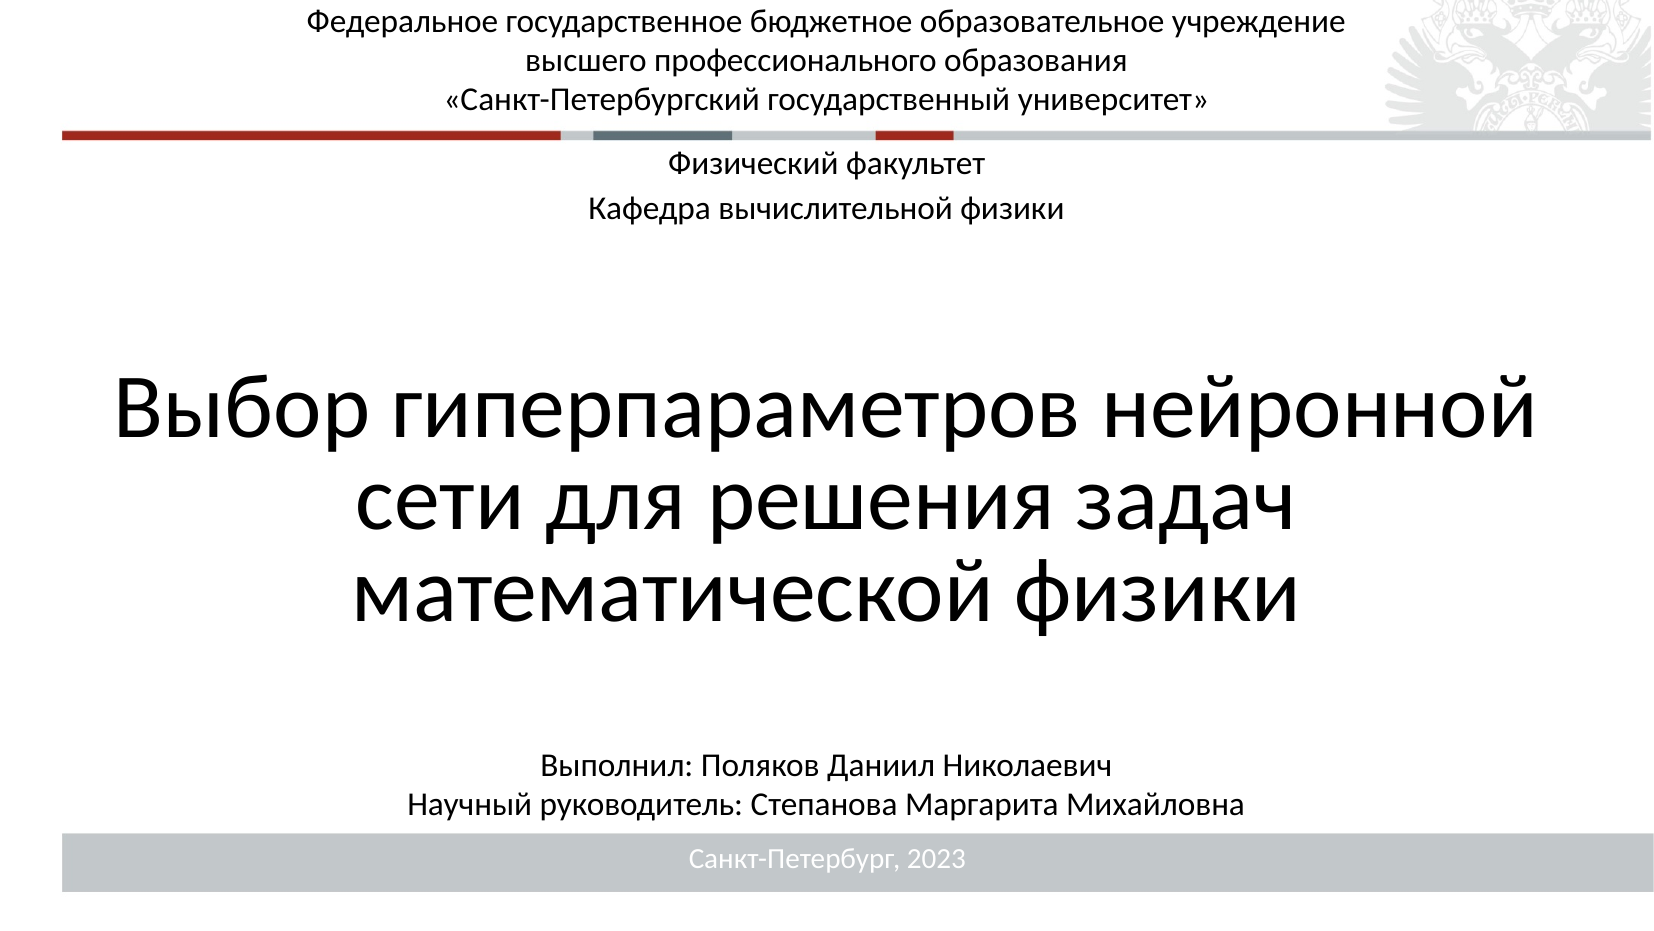

# Выбор гиперпараметров нейронной сети для решения задач математической физики
Санкт-Петербург, 2023